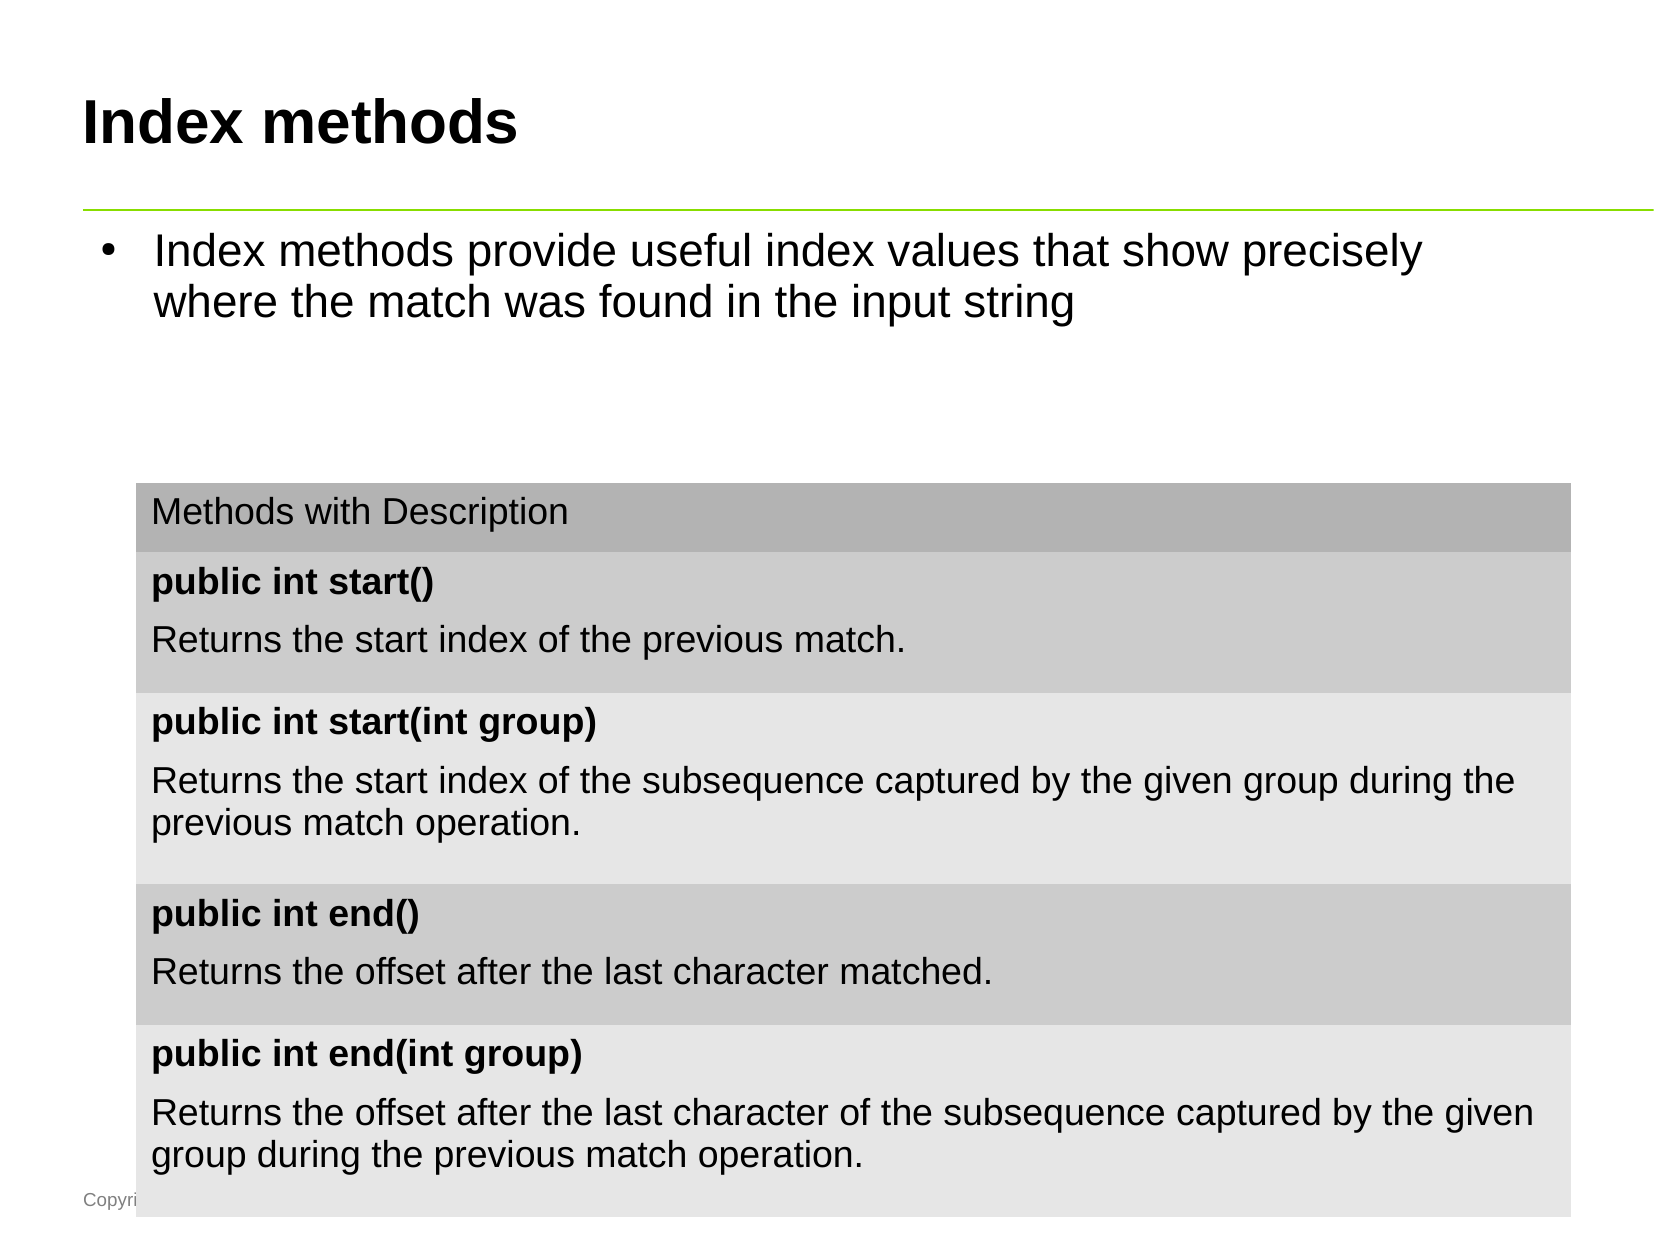

# Index methods
Index methods provide useful index values that show precisely where the match was found in the input string
| Methods with Description |
| --- |
| public int start() Returns the start index of the previous match. |
| public int start(int group) Returns the start index of the subsequence captured by the given group during the previous match operation. |
| public int end() Returns the offset after the last character matched. |
| public int end(int group) Returns the offset after the last character of the subsequence captured by the given group during the previous match operation. |